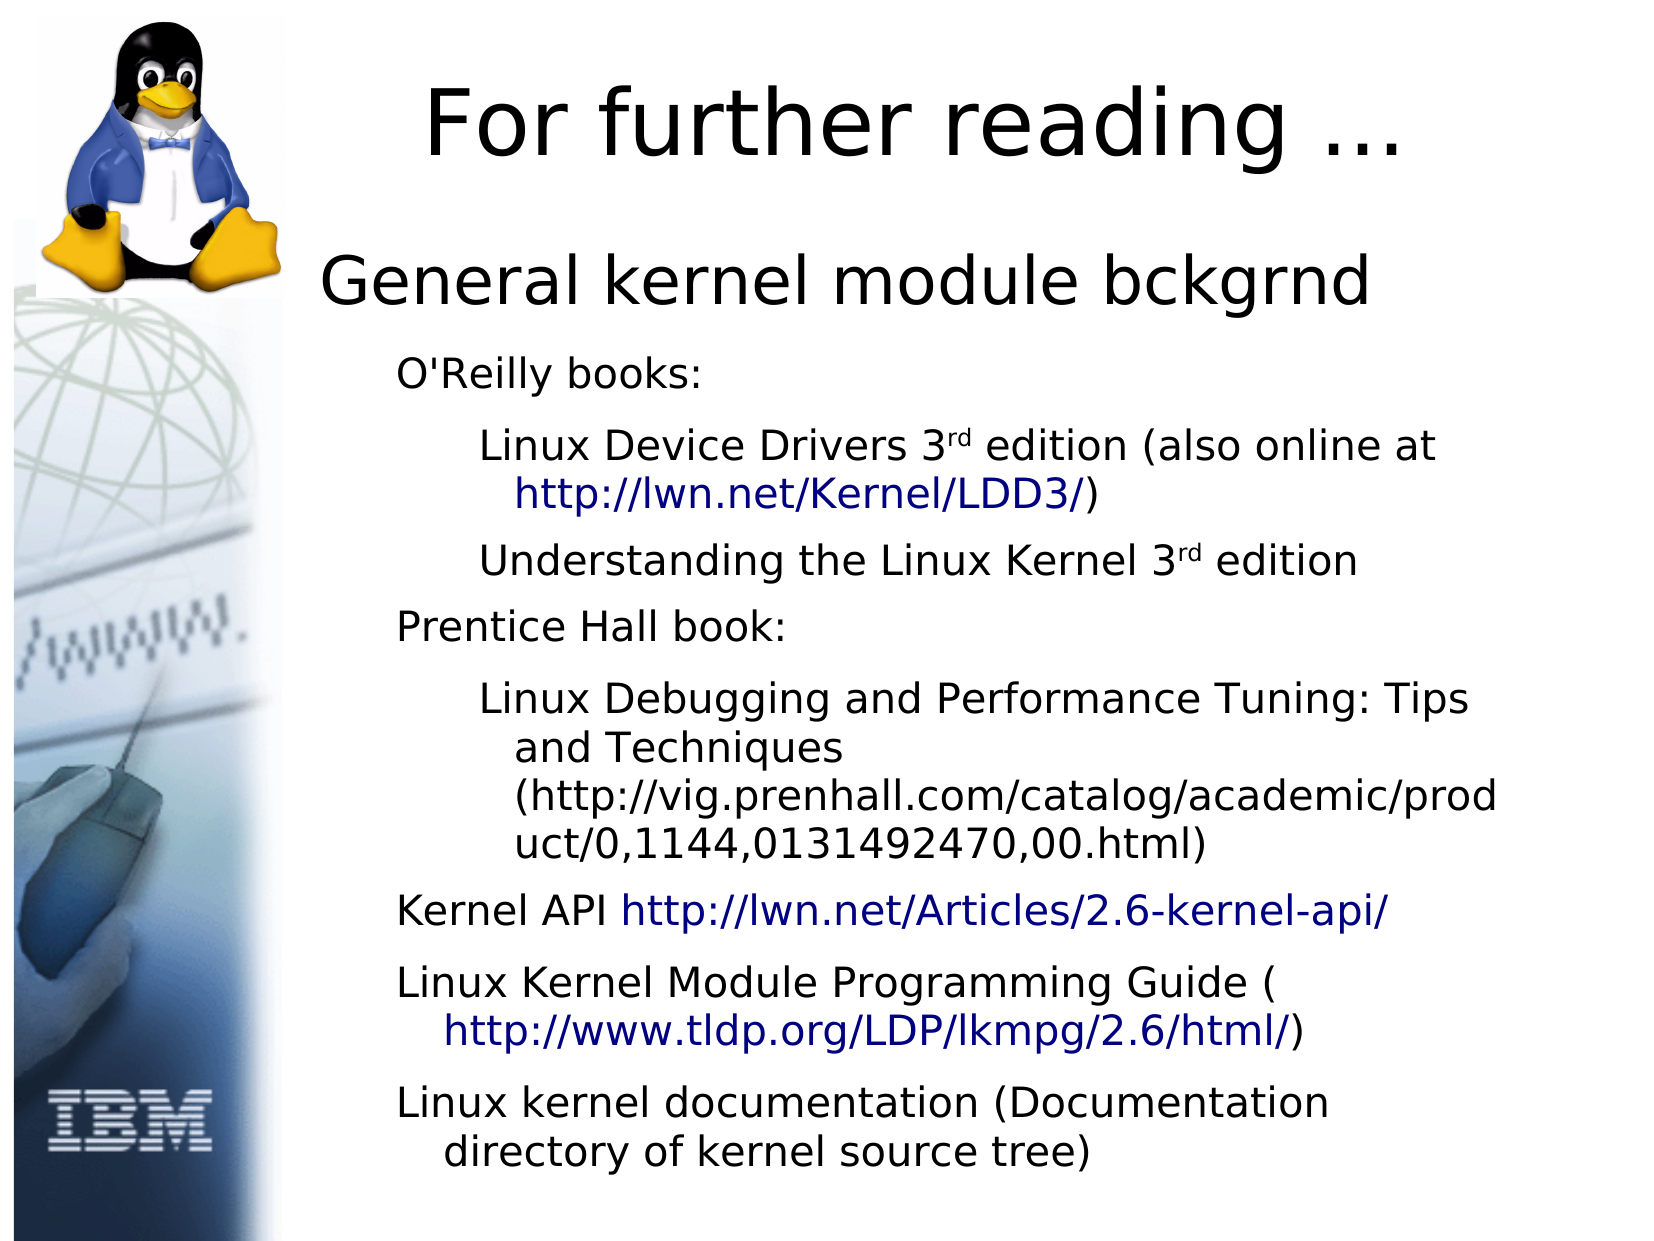

# For further reading ...
General kernel module bckgrnd
O'Reilly books:
Linux Device Drivers 3rd edition (also online at http://lwn.net/Kernel/LDD3/)
Understanding the Linux Kernel 3rd edition
Prentice Hall book:
Linux Debugging and Performance Tuning: Tips and Techniques (http://vig.prenhall.com/catalog/academic/product/0,1144,0131492470,00.html)
Kernel API http://lwn.net/Articles/2.6-kernel-api/
Linux Kernel Module Programming Guide (http://www.tldp.org/LDP/lkmpg/2.6/html/)
Linux kernel documentation (Documentation directory of kernel source tree)